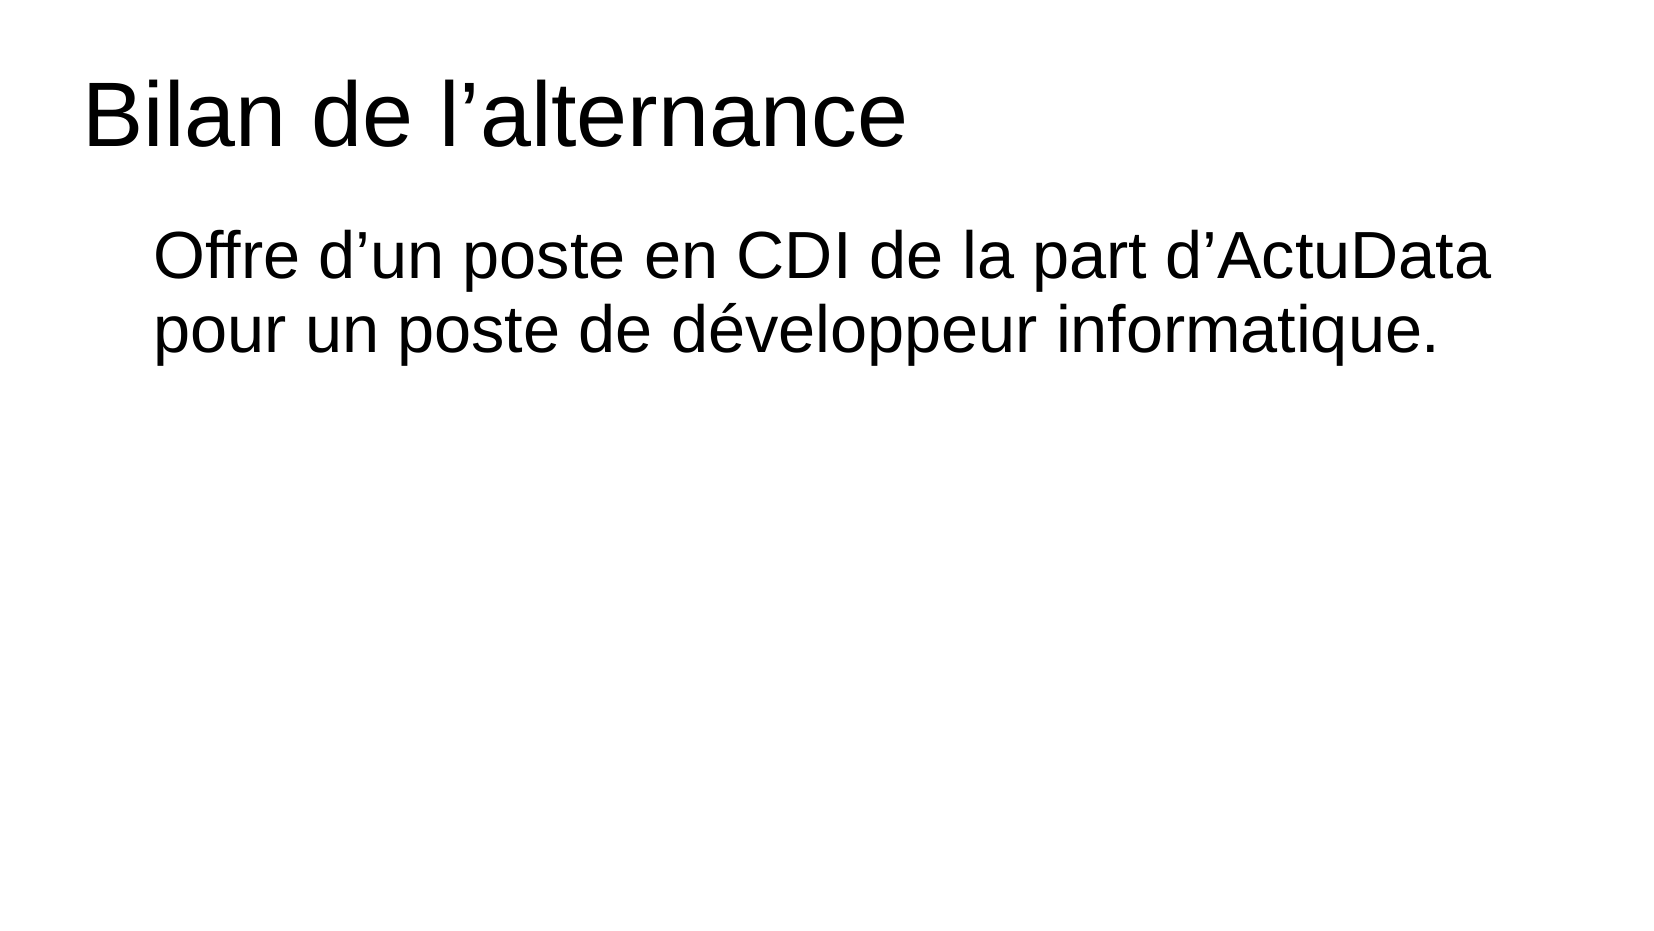

# Bilan de l’alternance
Offre d’un poste en CDI de la part d’ActuData pour un poste de développeur informatique.